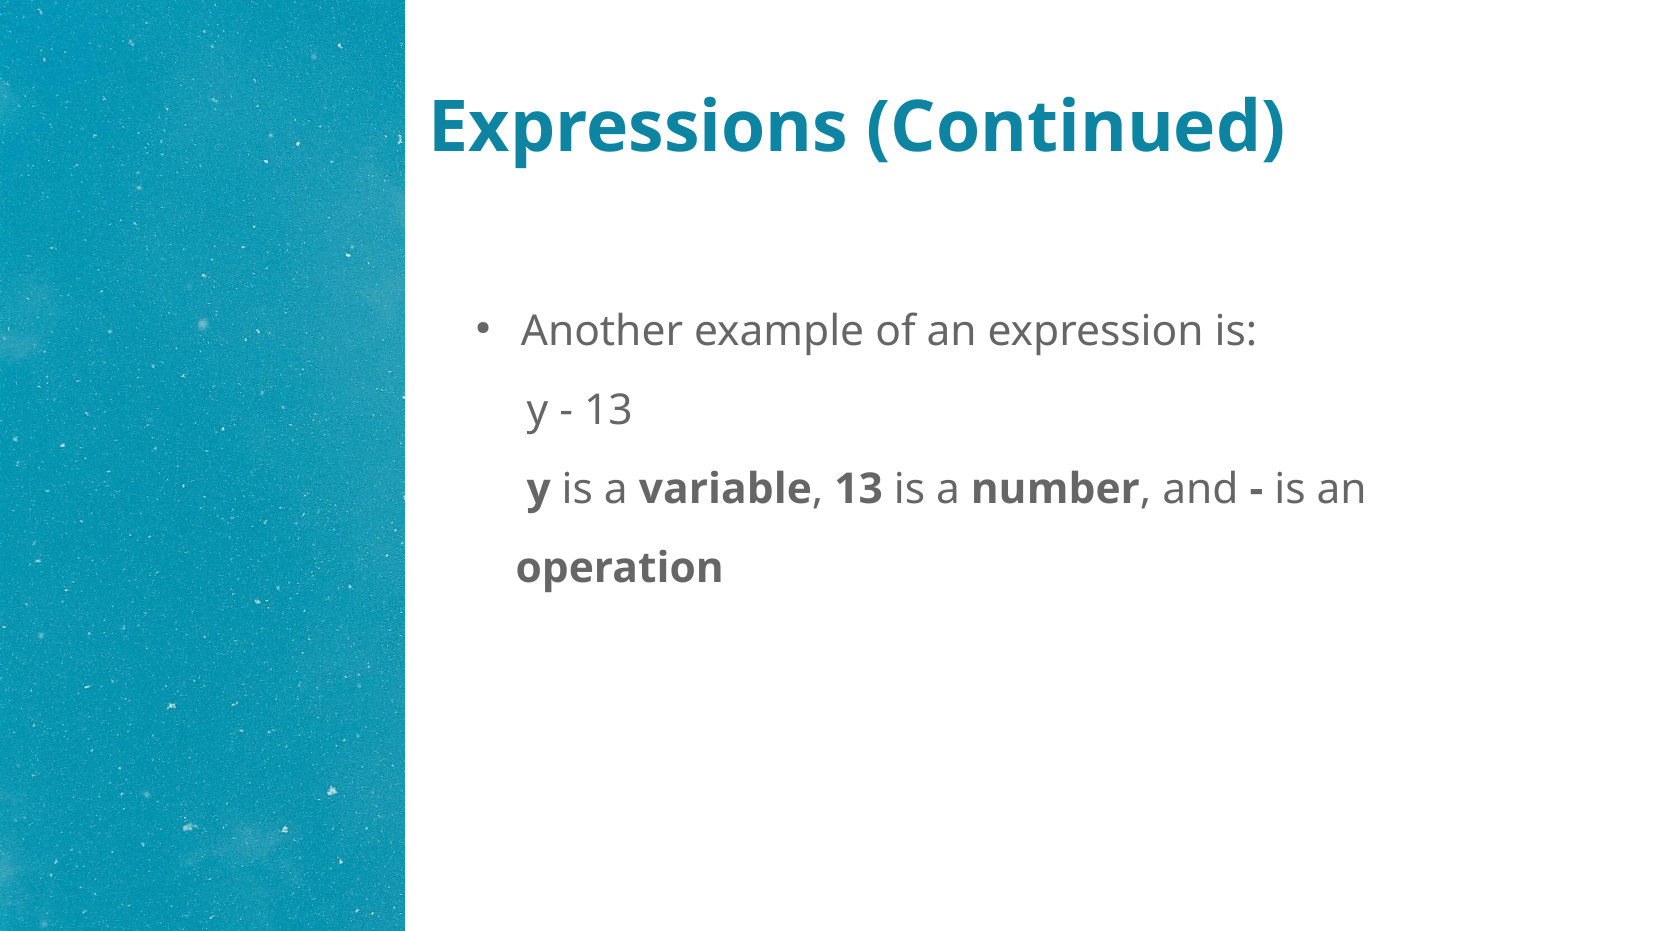

# Expressions (Continued)
Another example of an expression is:
 y - 13
 y is a variable, 13 is a number, and - is an
 operation